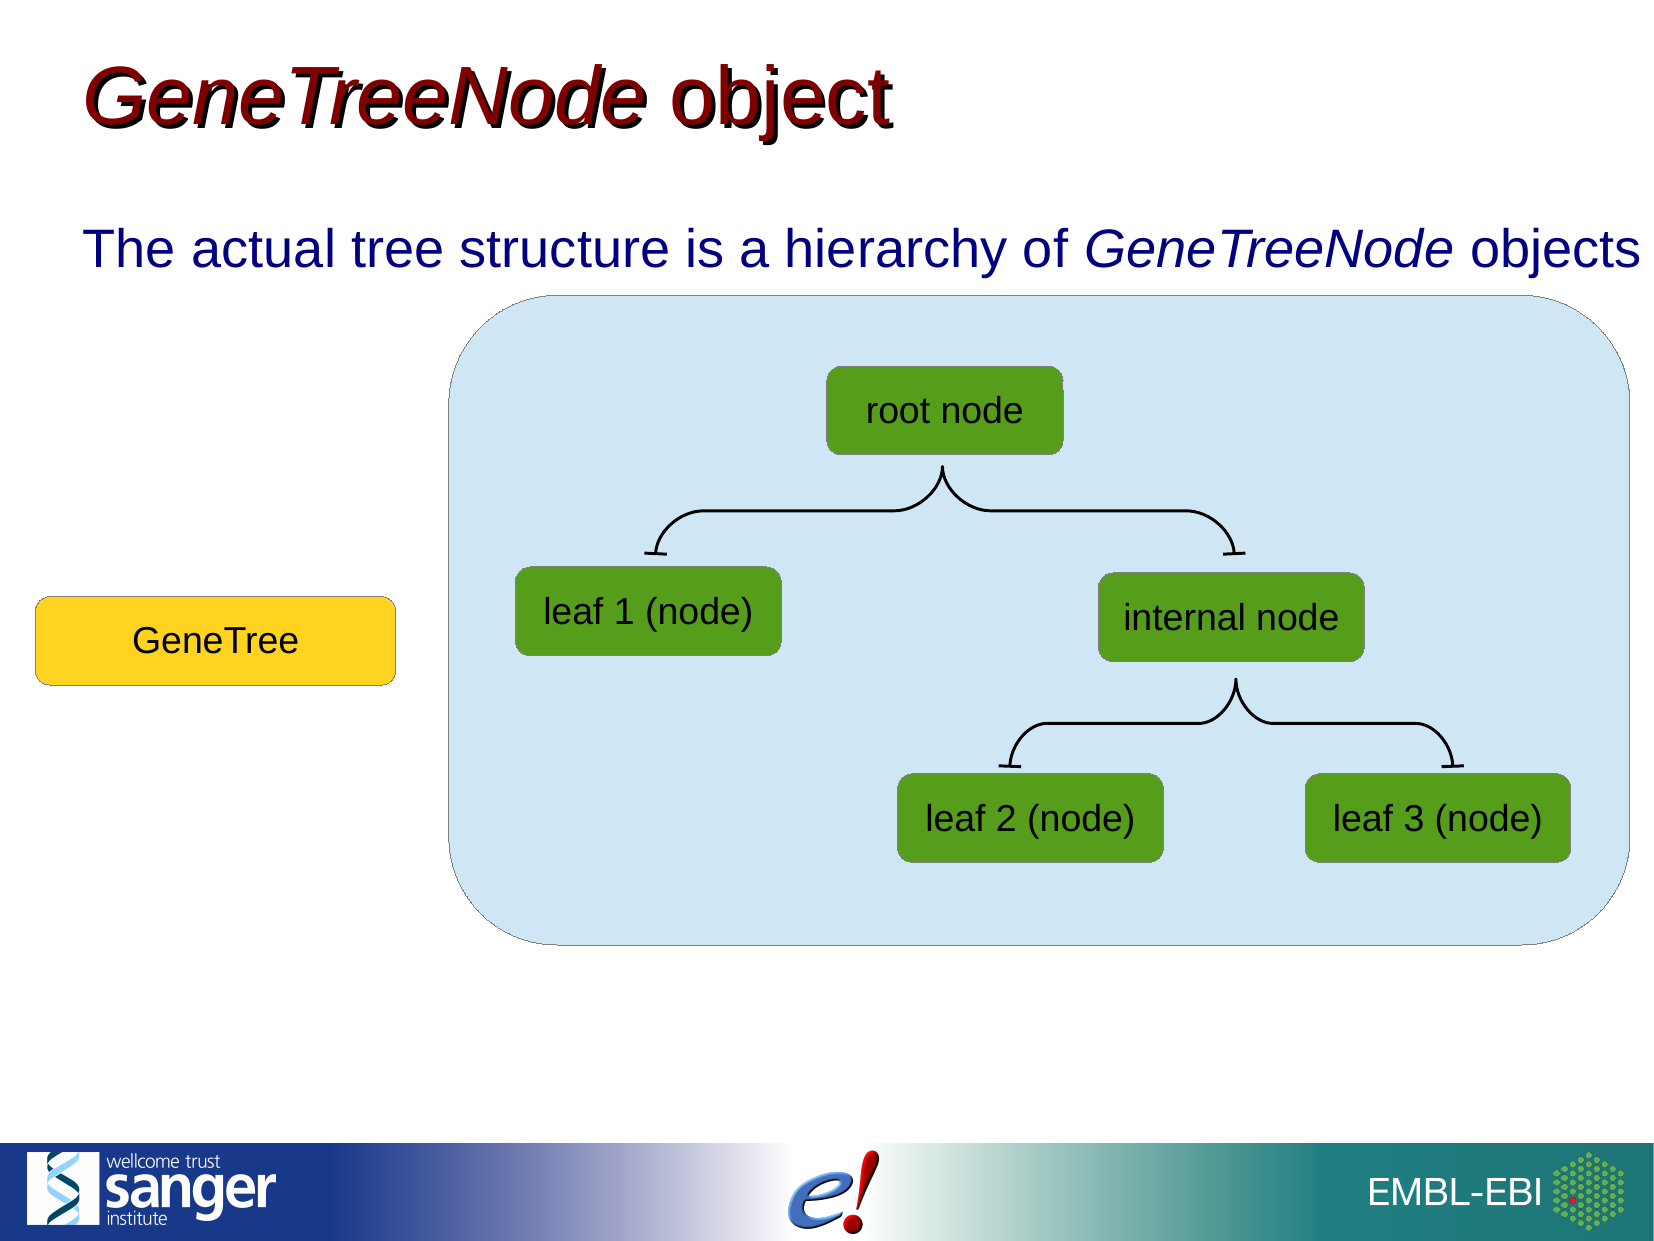

# GeneTreeNode object
The actual tree structure is a hierarchy of GeneTreeNode objects
root node
leaf 1 (node)
int. node
internal node
GeneTree
leaf 2 (node)
leaf 3 (node)